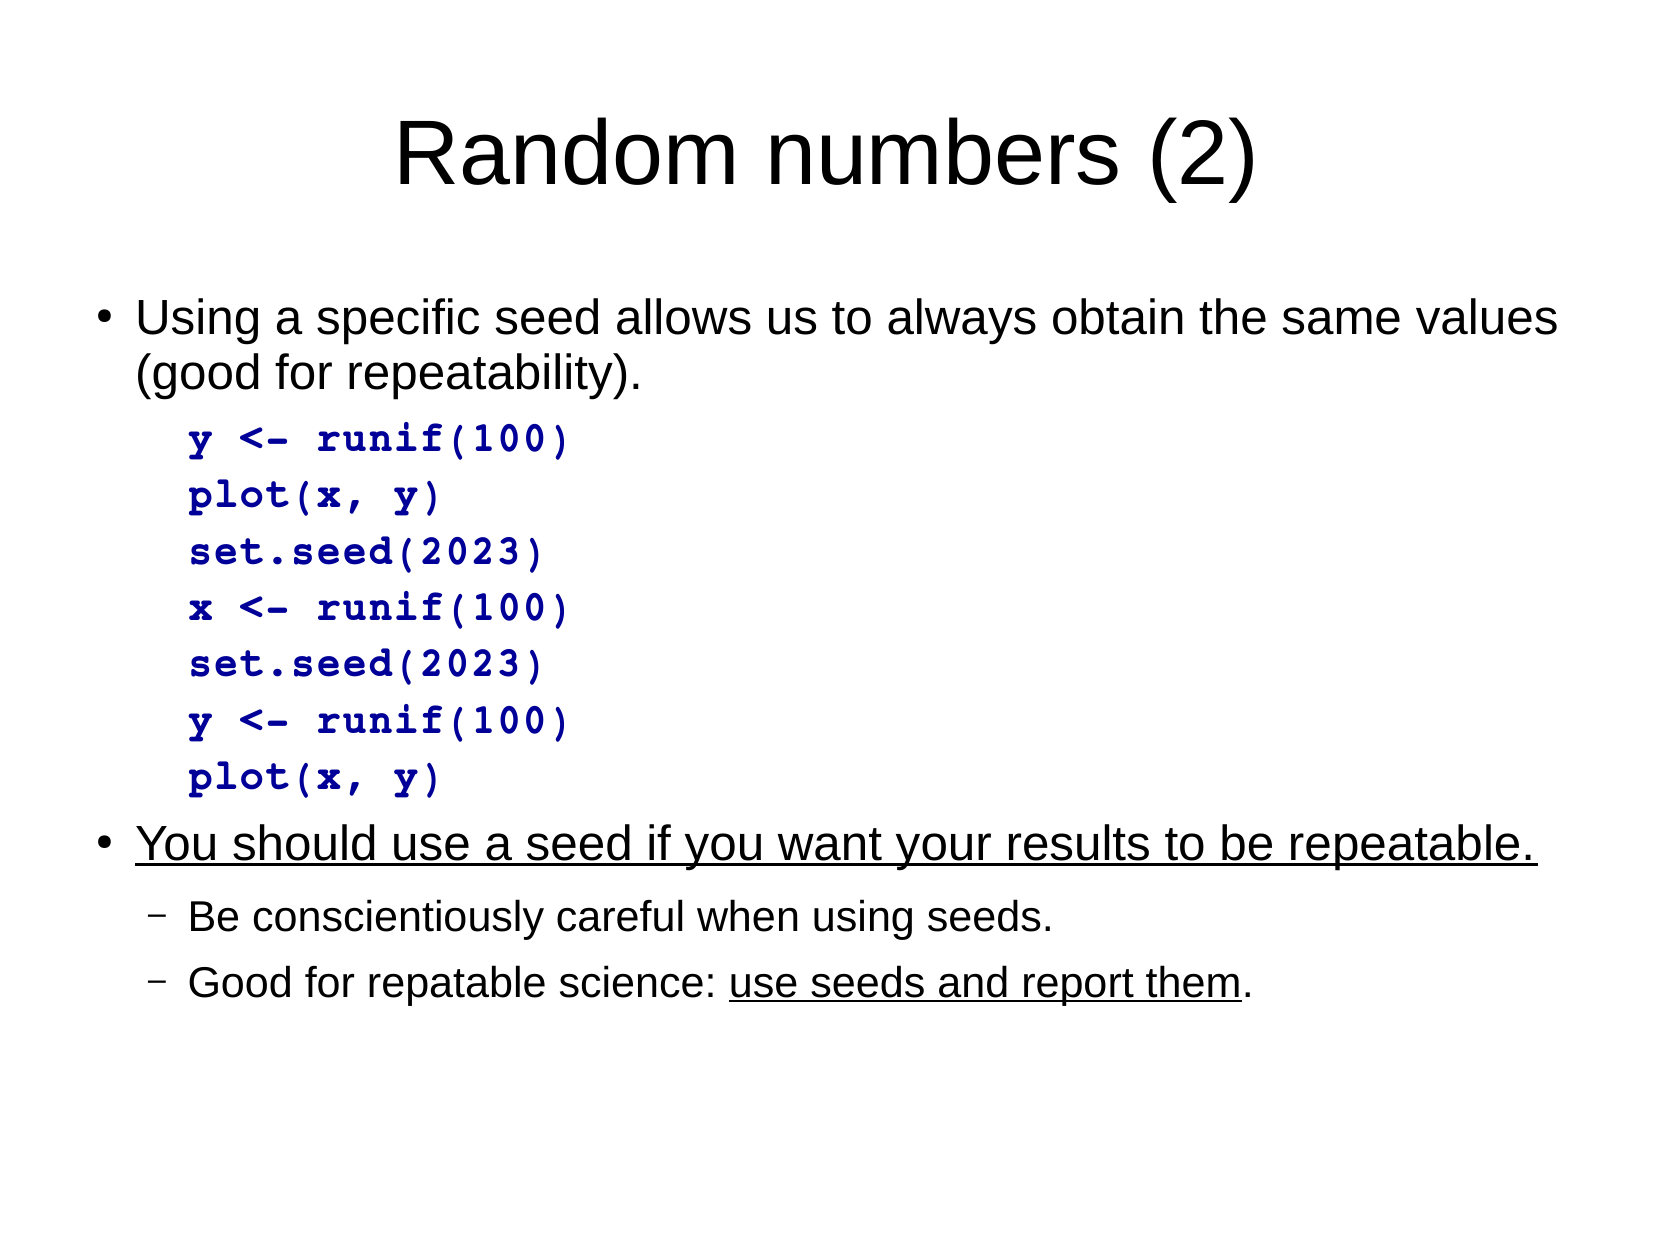

# Random numbers (2)
Using a specific seed allows us to always obtain the same values (good for repeatability).
y <- runif(100)
plot(x, y)
set.seed(2023)
x <- runif(100)
set.seed(2023)
y <- runif(100)
plot(x, y)
You should use a seed if you want your results to be repeatable.
Be conscientiously careful when using seeds.
Good for repatable science: use seeds and report them.